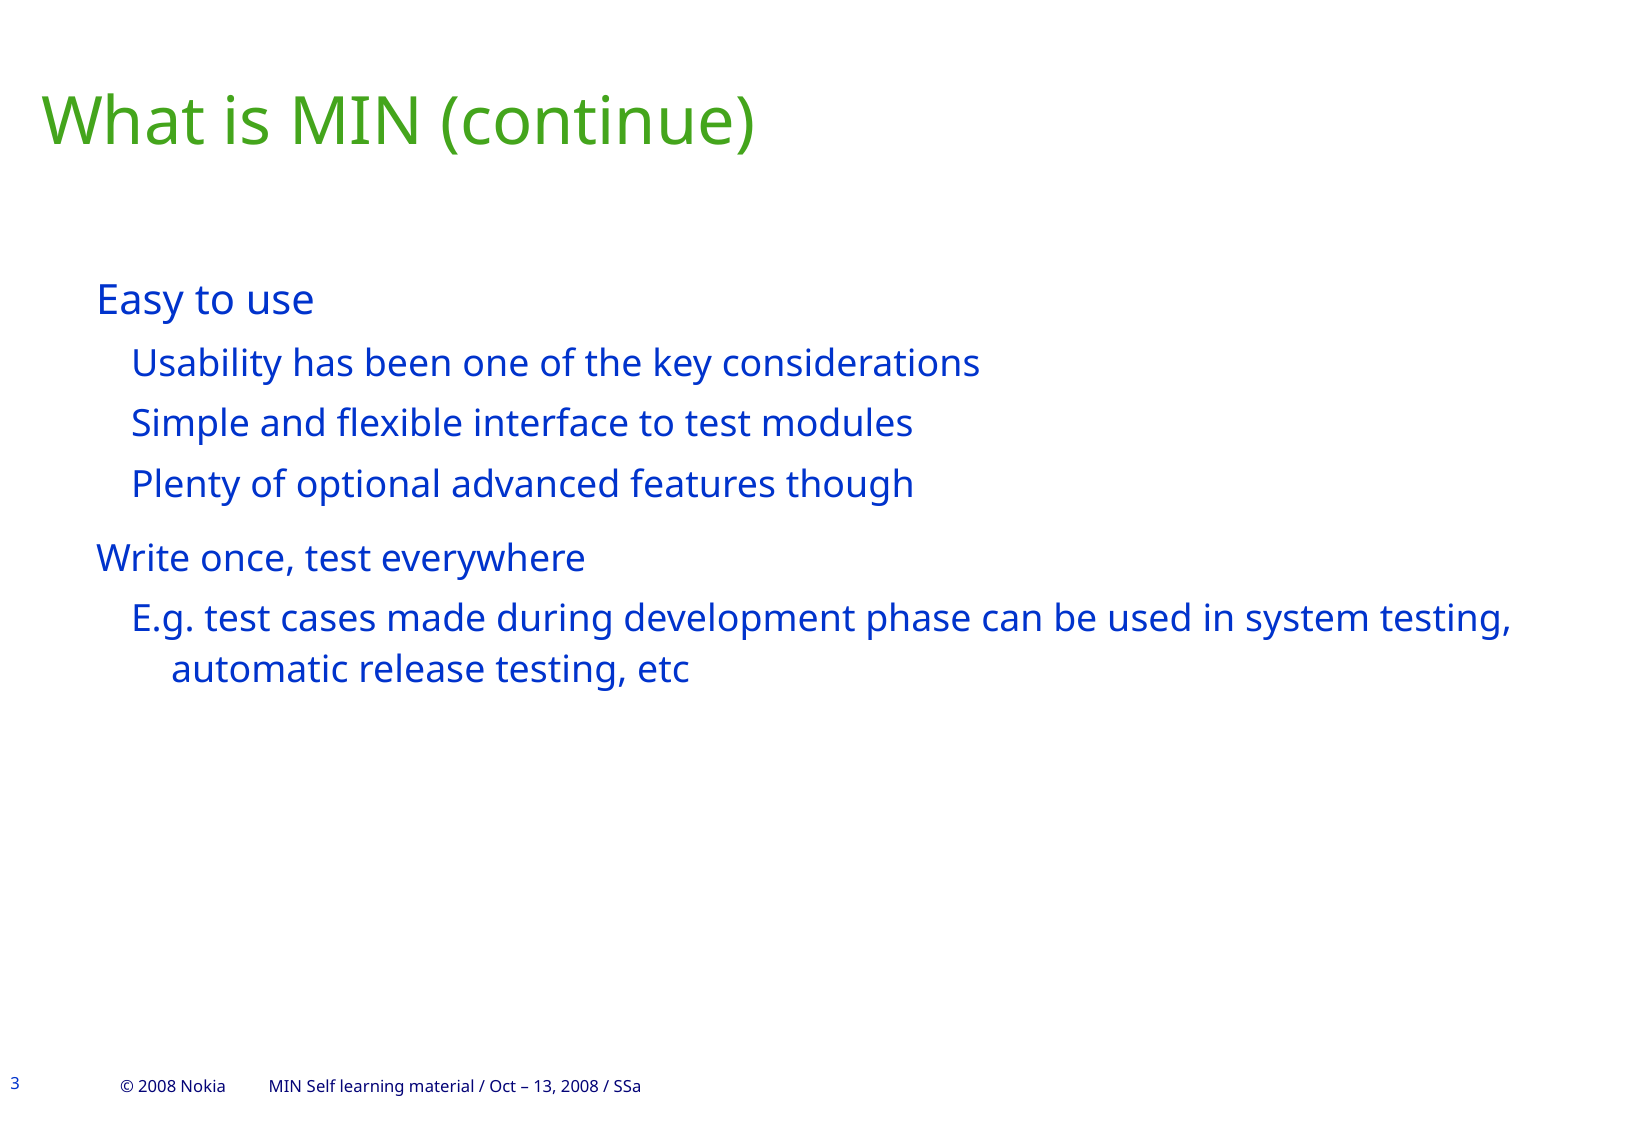

# What is MIN (continue)
Easy to use
Usability has been one of the key considerations
Simple and flexible interface to test modules
Plenty of optional advanced features though
Write once, test everywhere
E.g. test cases made during development phase can be used in system testing, automatic release testing, etc